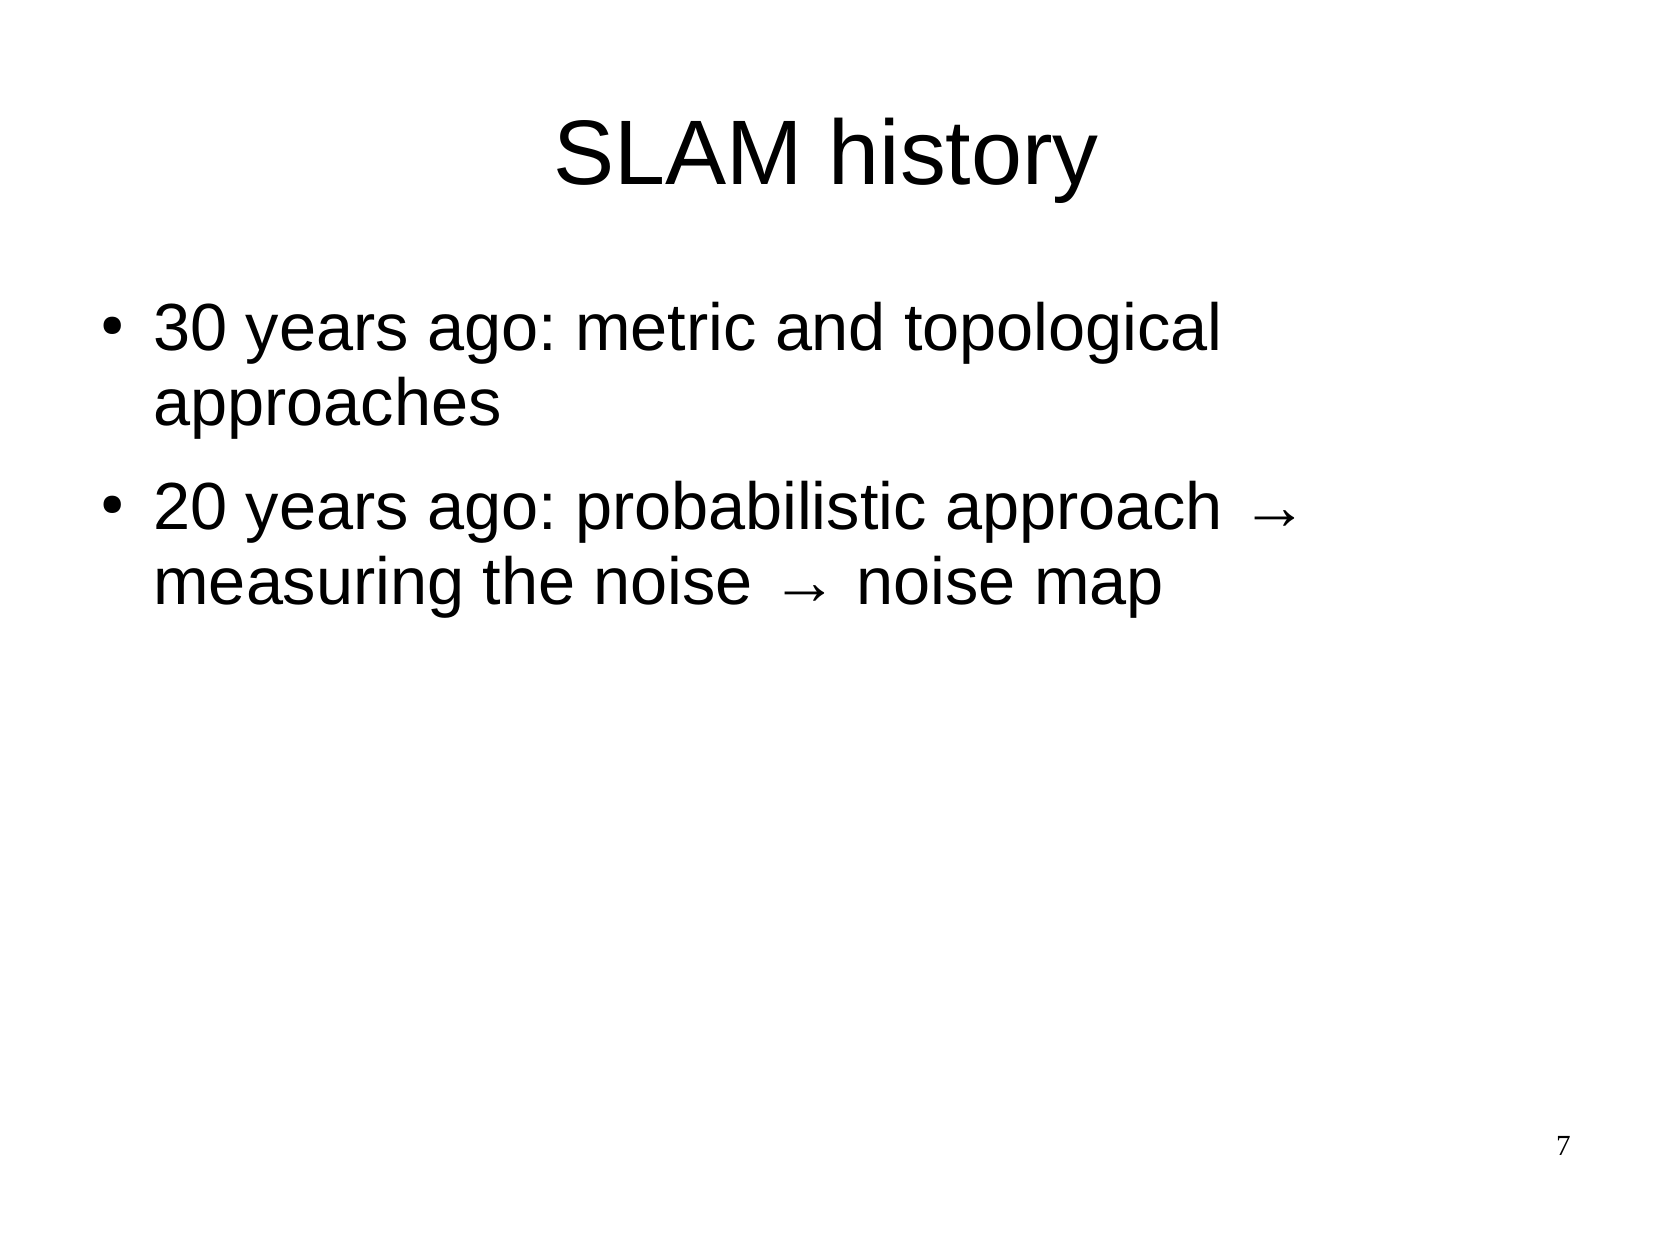

# SLAM history
30 years ago: metric and topological approaches
20 years ago: probabilistic approach → measuring the noise → noise map
7